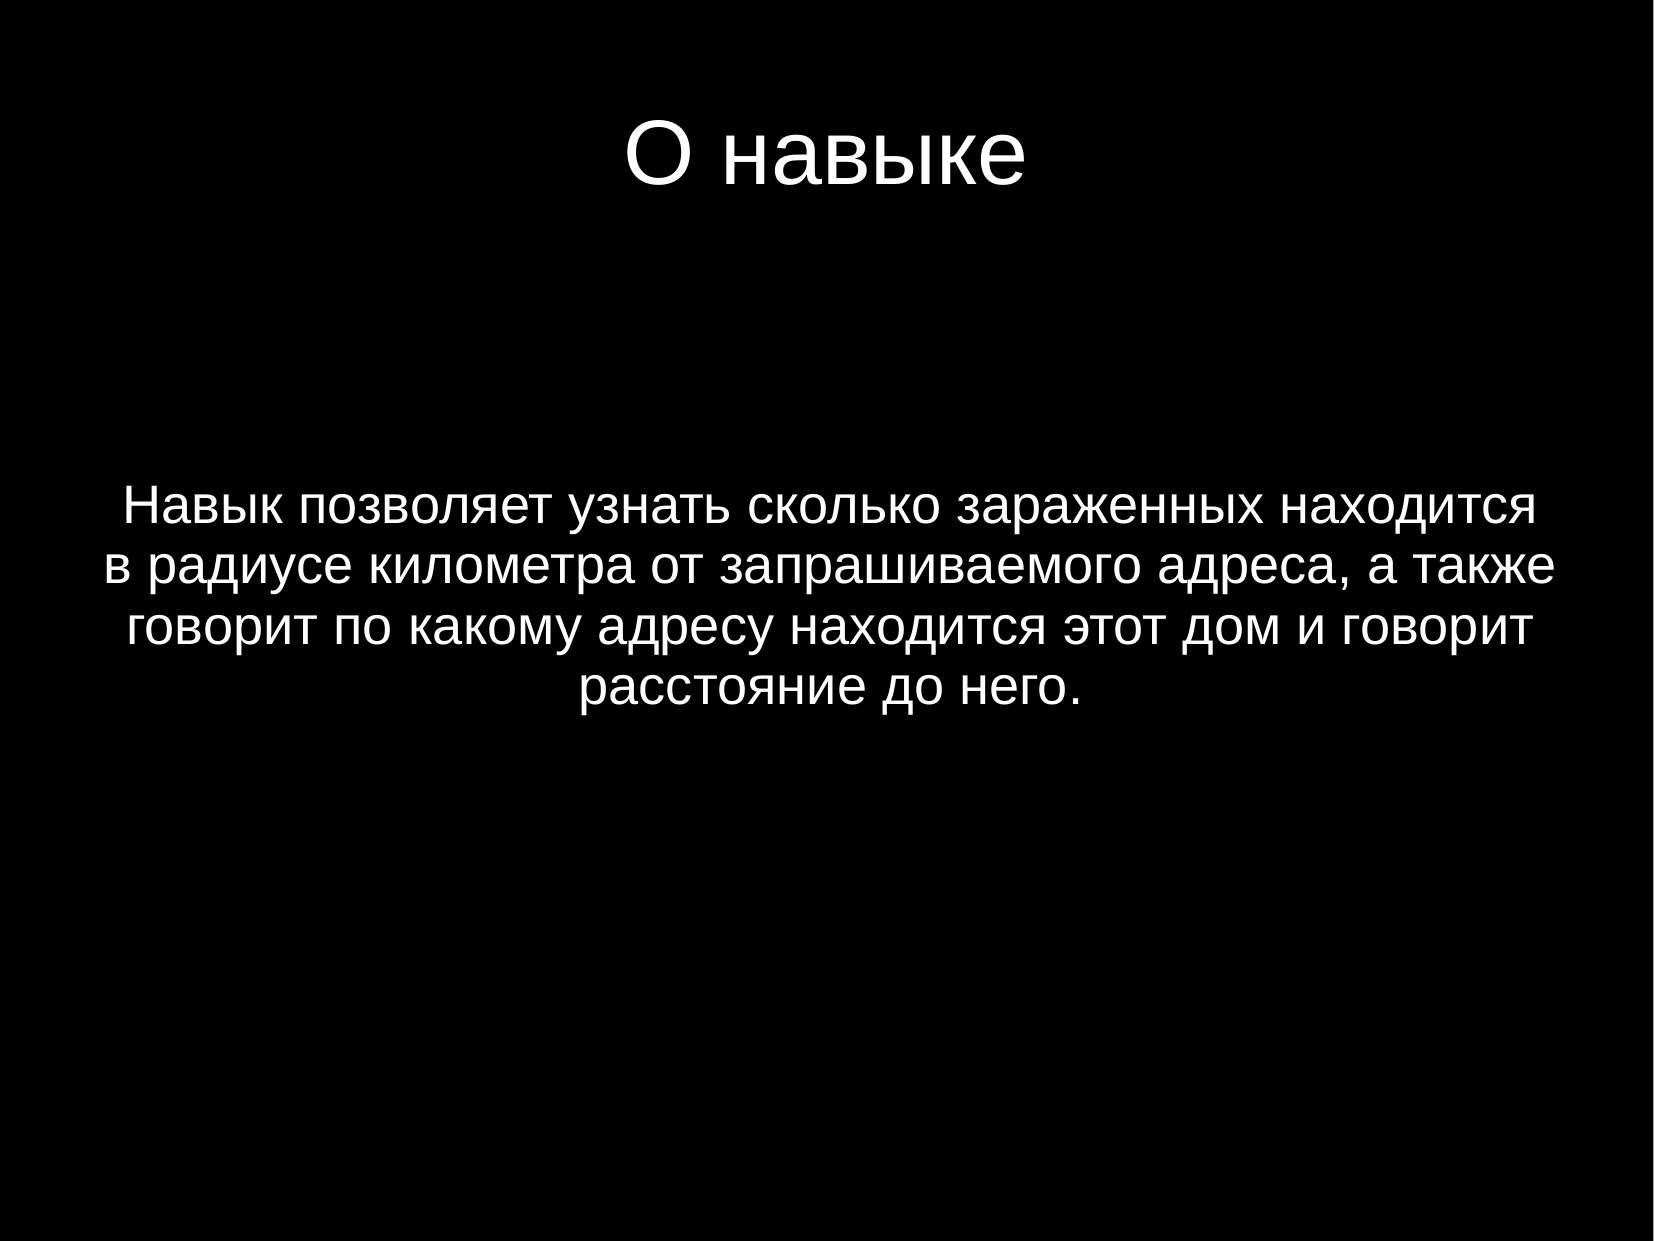

Навык позволяет узнать сколько зараженных находится
в радиусе километра от запрашиваемого адреса, а также
говорит по какому адресу находится этот дом и говорит
расстояние до него.
# О навыке